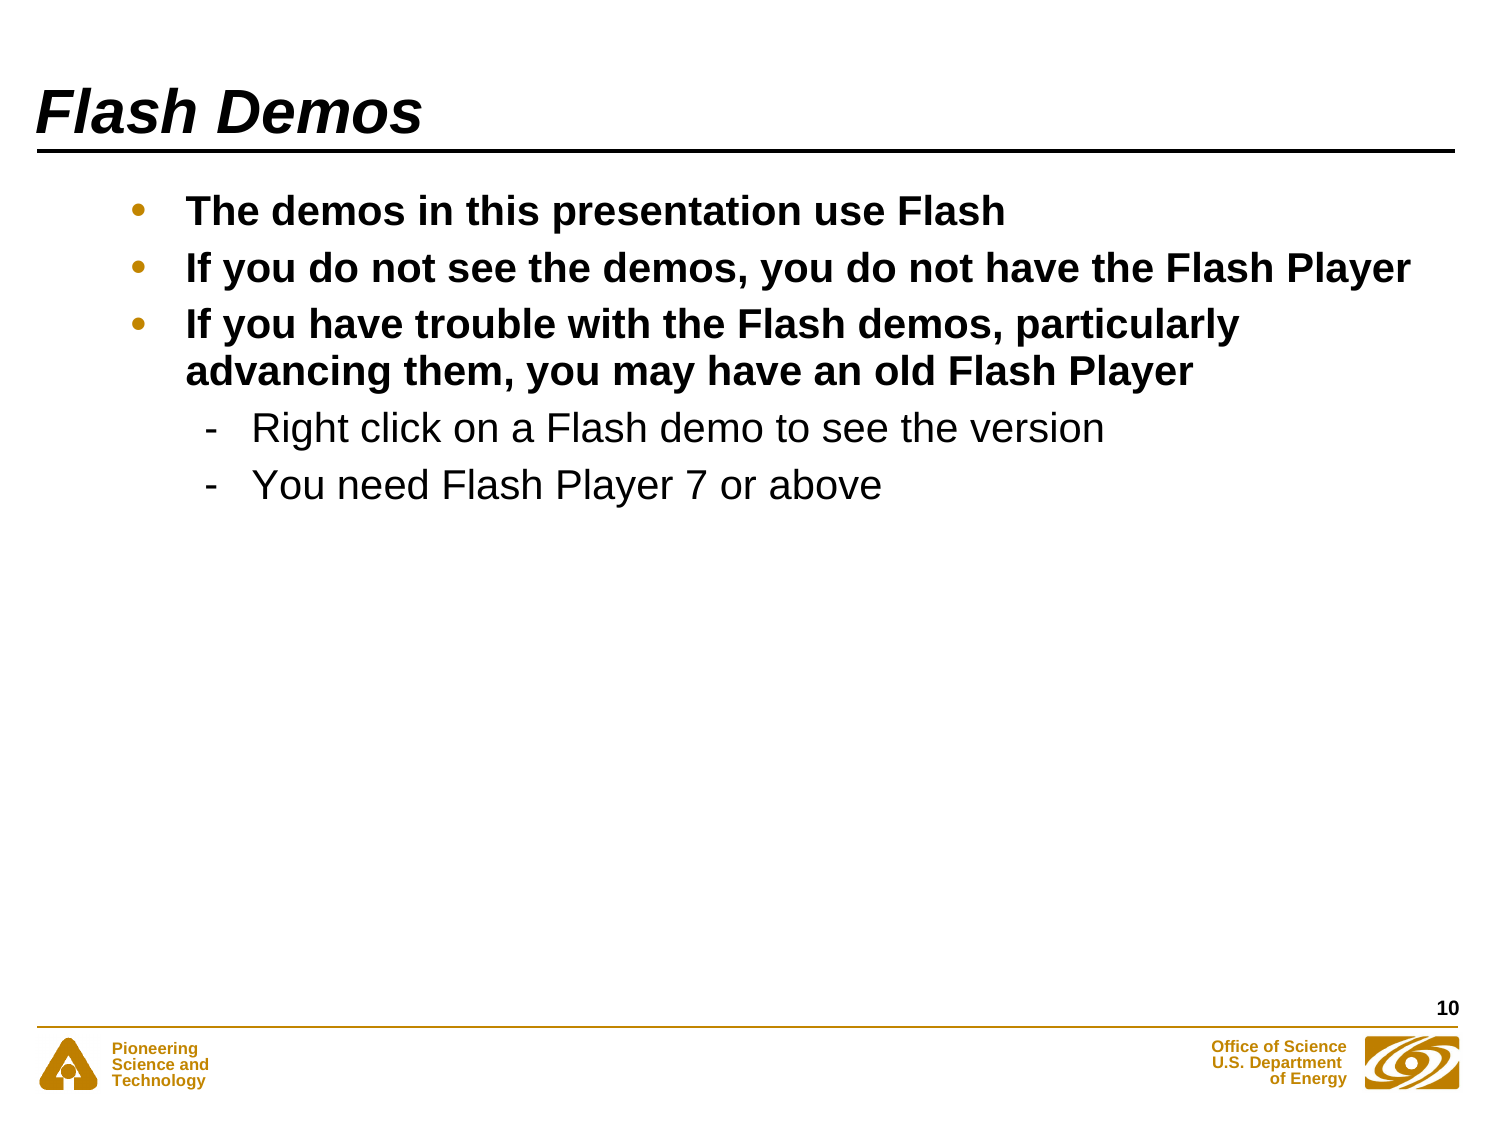

# Flash Demos
The demos in this presentation use Flash
If you do not see the demos, you do not have the Flash Player
If you have trouble with the Flash demos, particularly advancing them, you may have an old Flash Player
Right click on a Flash demo to see the version
You need Flash Player 7 or above
10